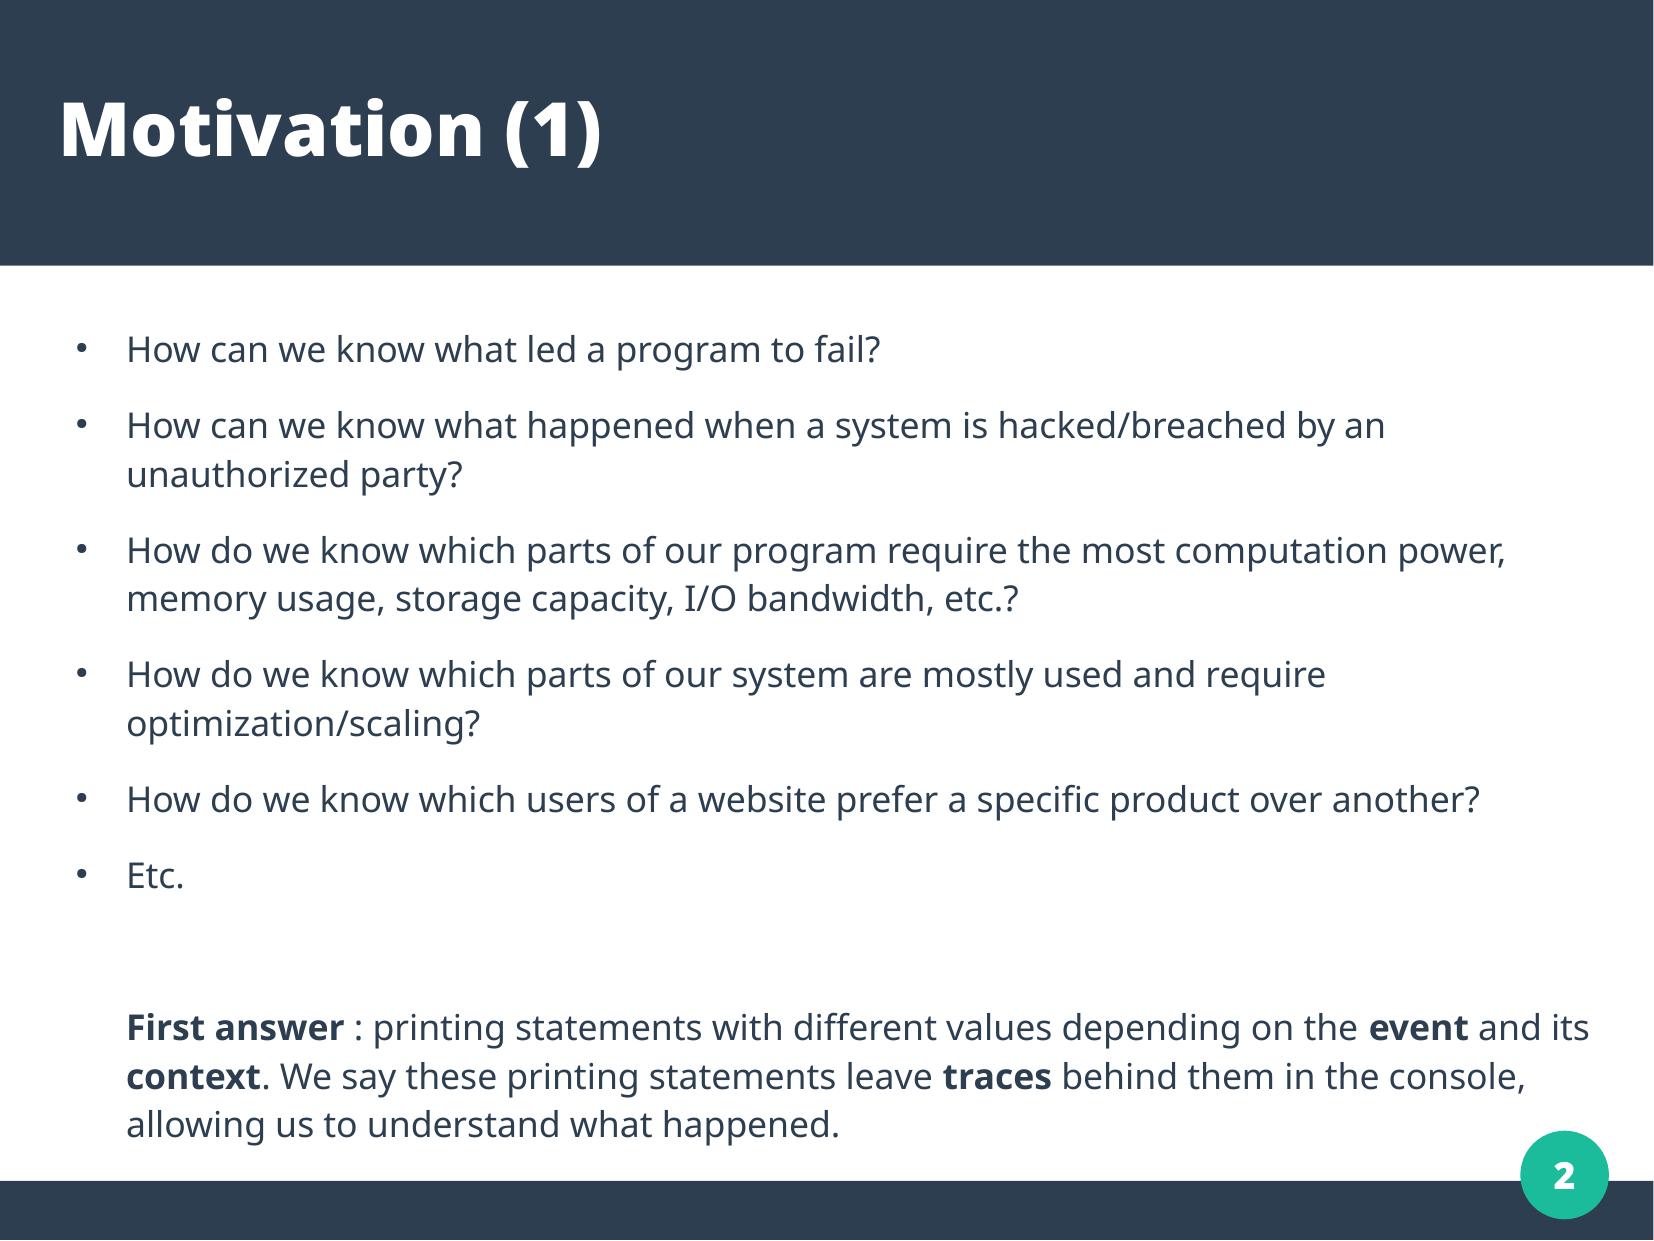

# Motivation (1)
How can we know what led a program to fail?
How can we know what happened when a system is hacked/breached by an unauthorized party?
How do we know which parts of our program require the most computation power, memory usage, storage capacity, I/O bandwidth, etc.?
How do we know which parts of our system are mostly used and require optimization/scaling?
How do we know which users of a website prefer a specific product over another?
Etc.
First answer : printing statements with different values depending on the event and its context. We say these printing statements leave traces behind them in the console, allowing us to understand what happened.
2